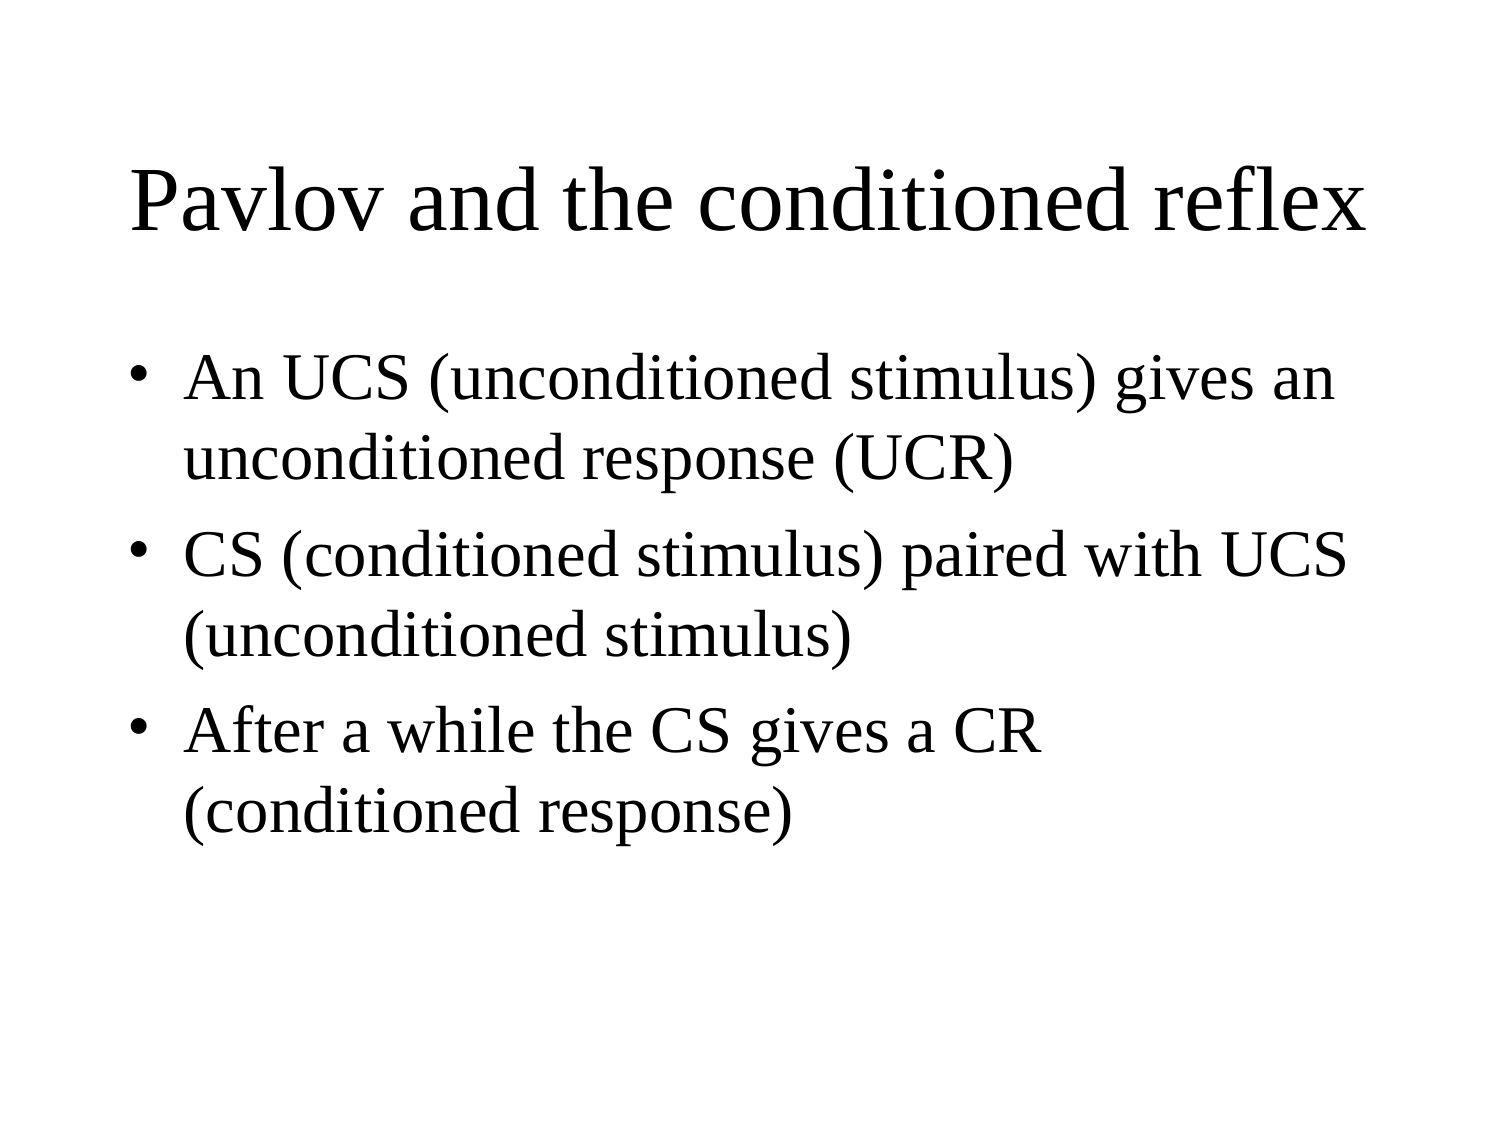

# Pavlov and the conditioned reflex
An UCS (unconditioned stimulus) gives an unconditioned response (UCR)
CS (conditioned stimulus) paired with UCS (unconditioned stimulus)
After a while the CS gives a CR (conditioned response)